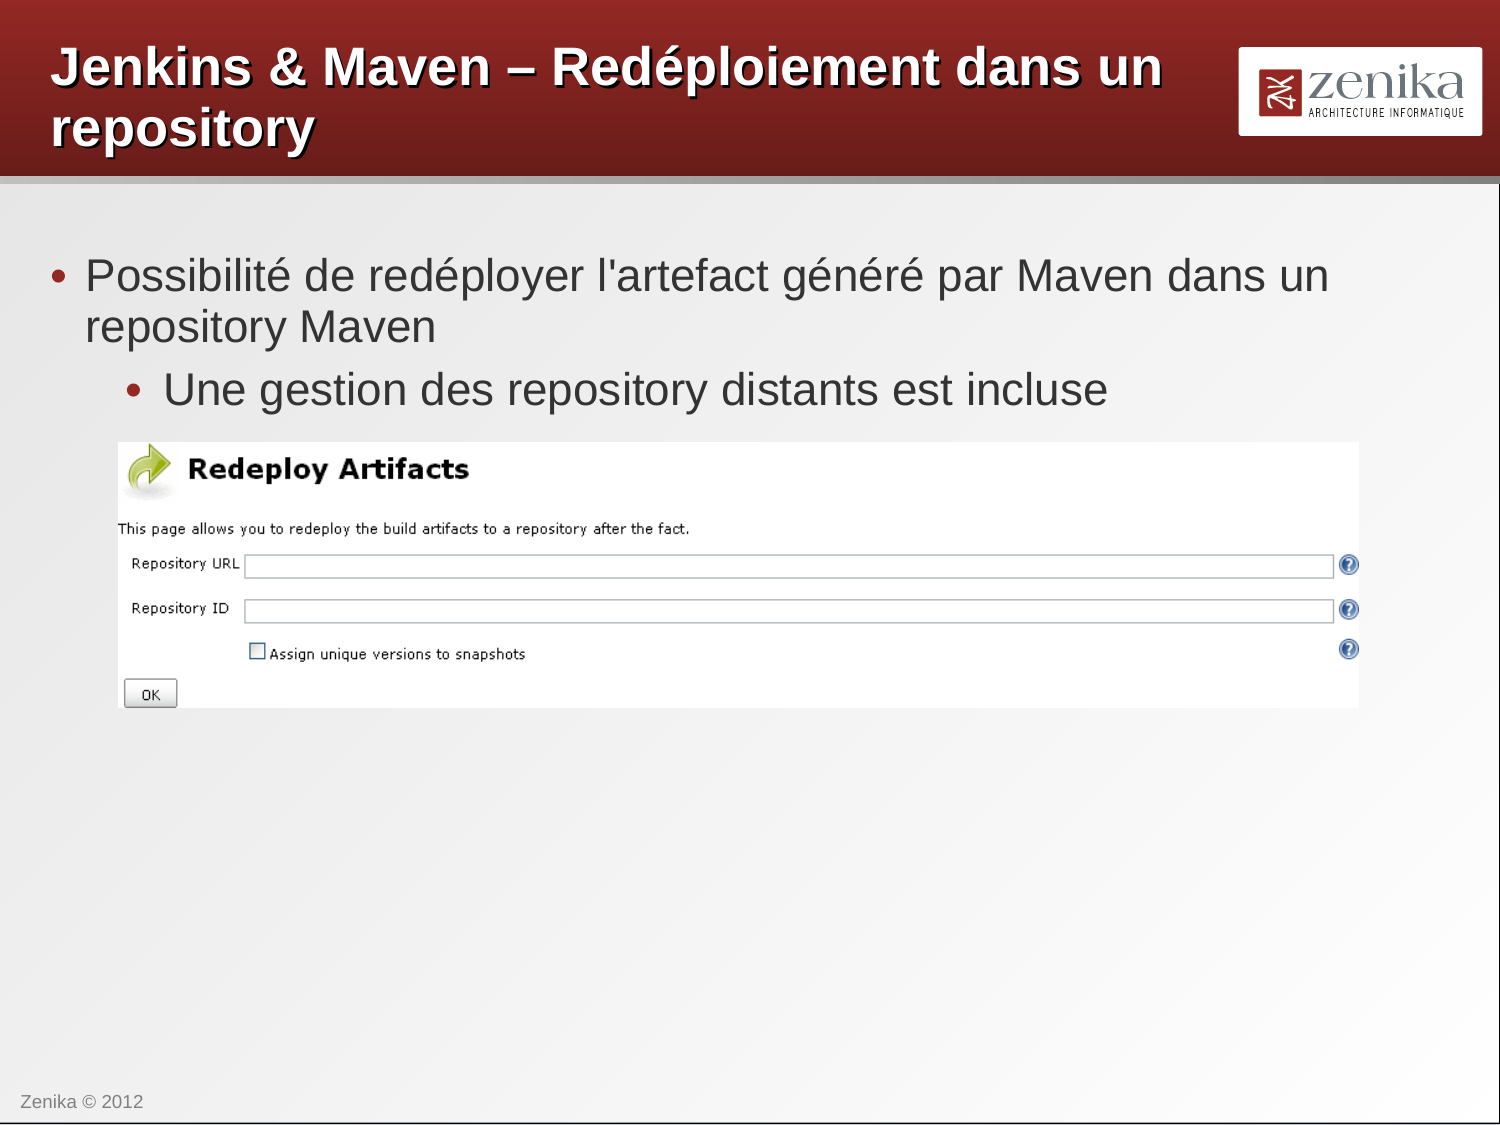

# Jenkins & Maven – Redéploiement dans un repository
Possibilité de redéployer l'artefact généré par Maven dans un repository Maven
Une gestion des repository distants est incluse